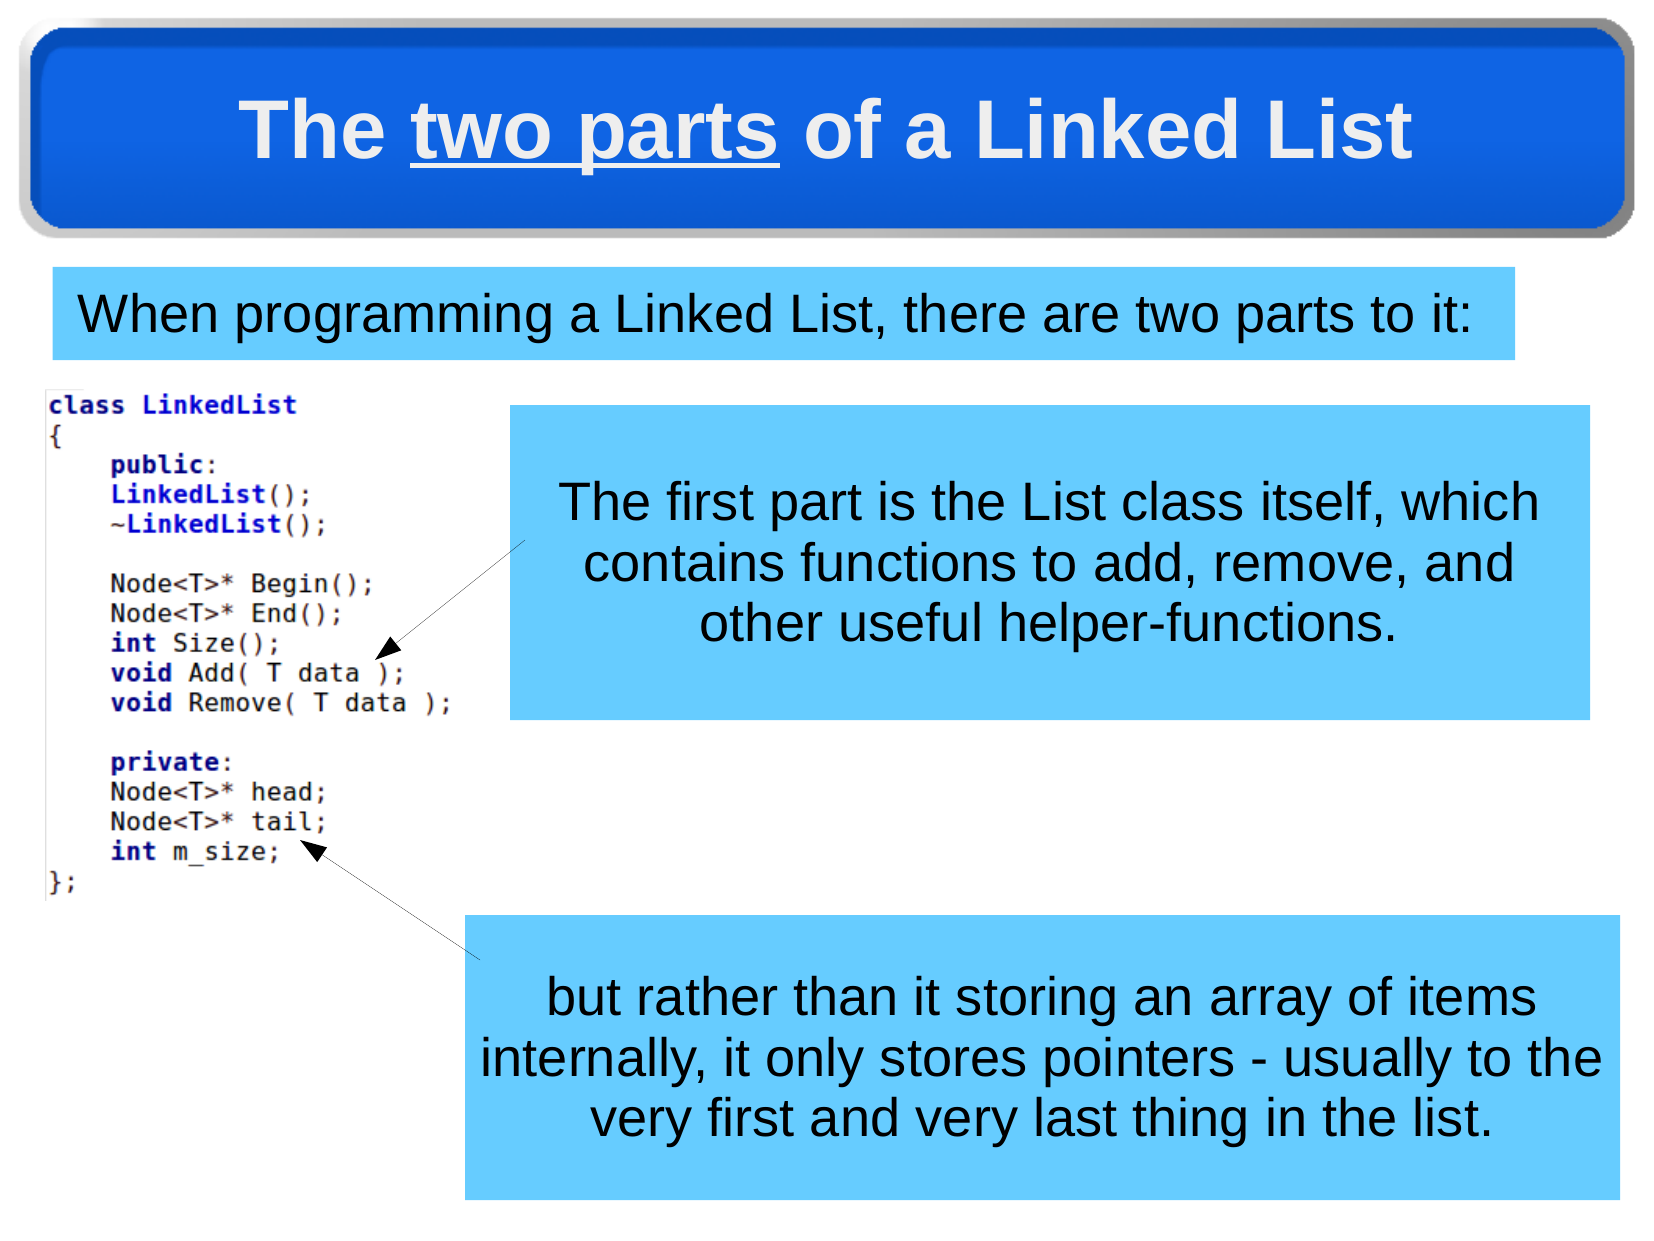

# The two parts of a Linked List
When programming a Linked List, there are two parts to it:
The first part is the List class itself, which contains functions to add, remove, and other useful helper-functions.
but rather than it storing an array of items internally, it only stores pointers - usually to the very first and very last thing in the list.